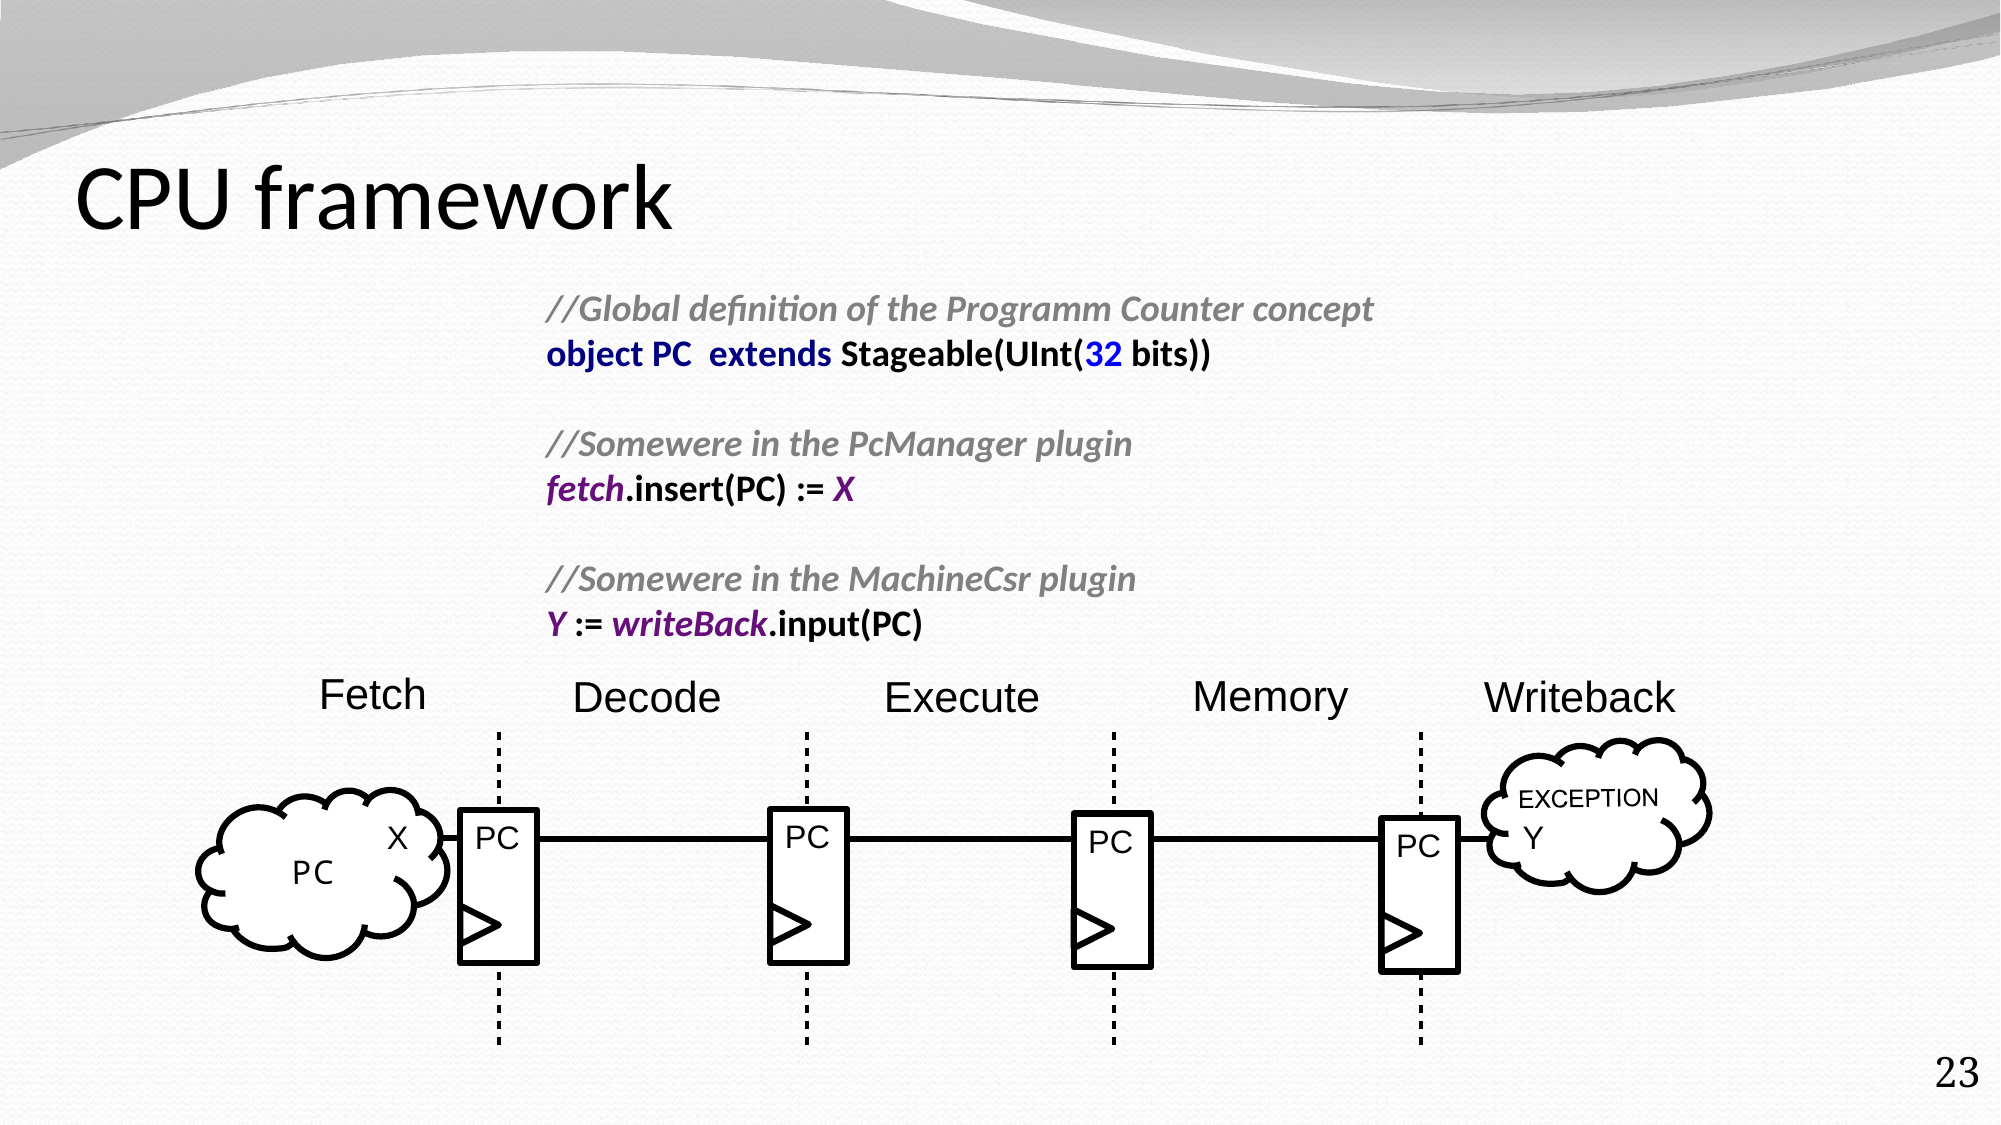

# CPU framework
//Global definition of the Programm Counter concept
object PC extends Stageable(UInt(32 bits))
//Somewere in the PcManager plugin
fetch.insert(PC) := X
//Somewere in the MachineCsr plugin
Y := writeBack.input(PC)